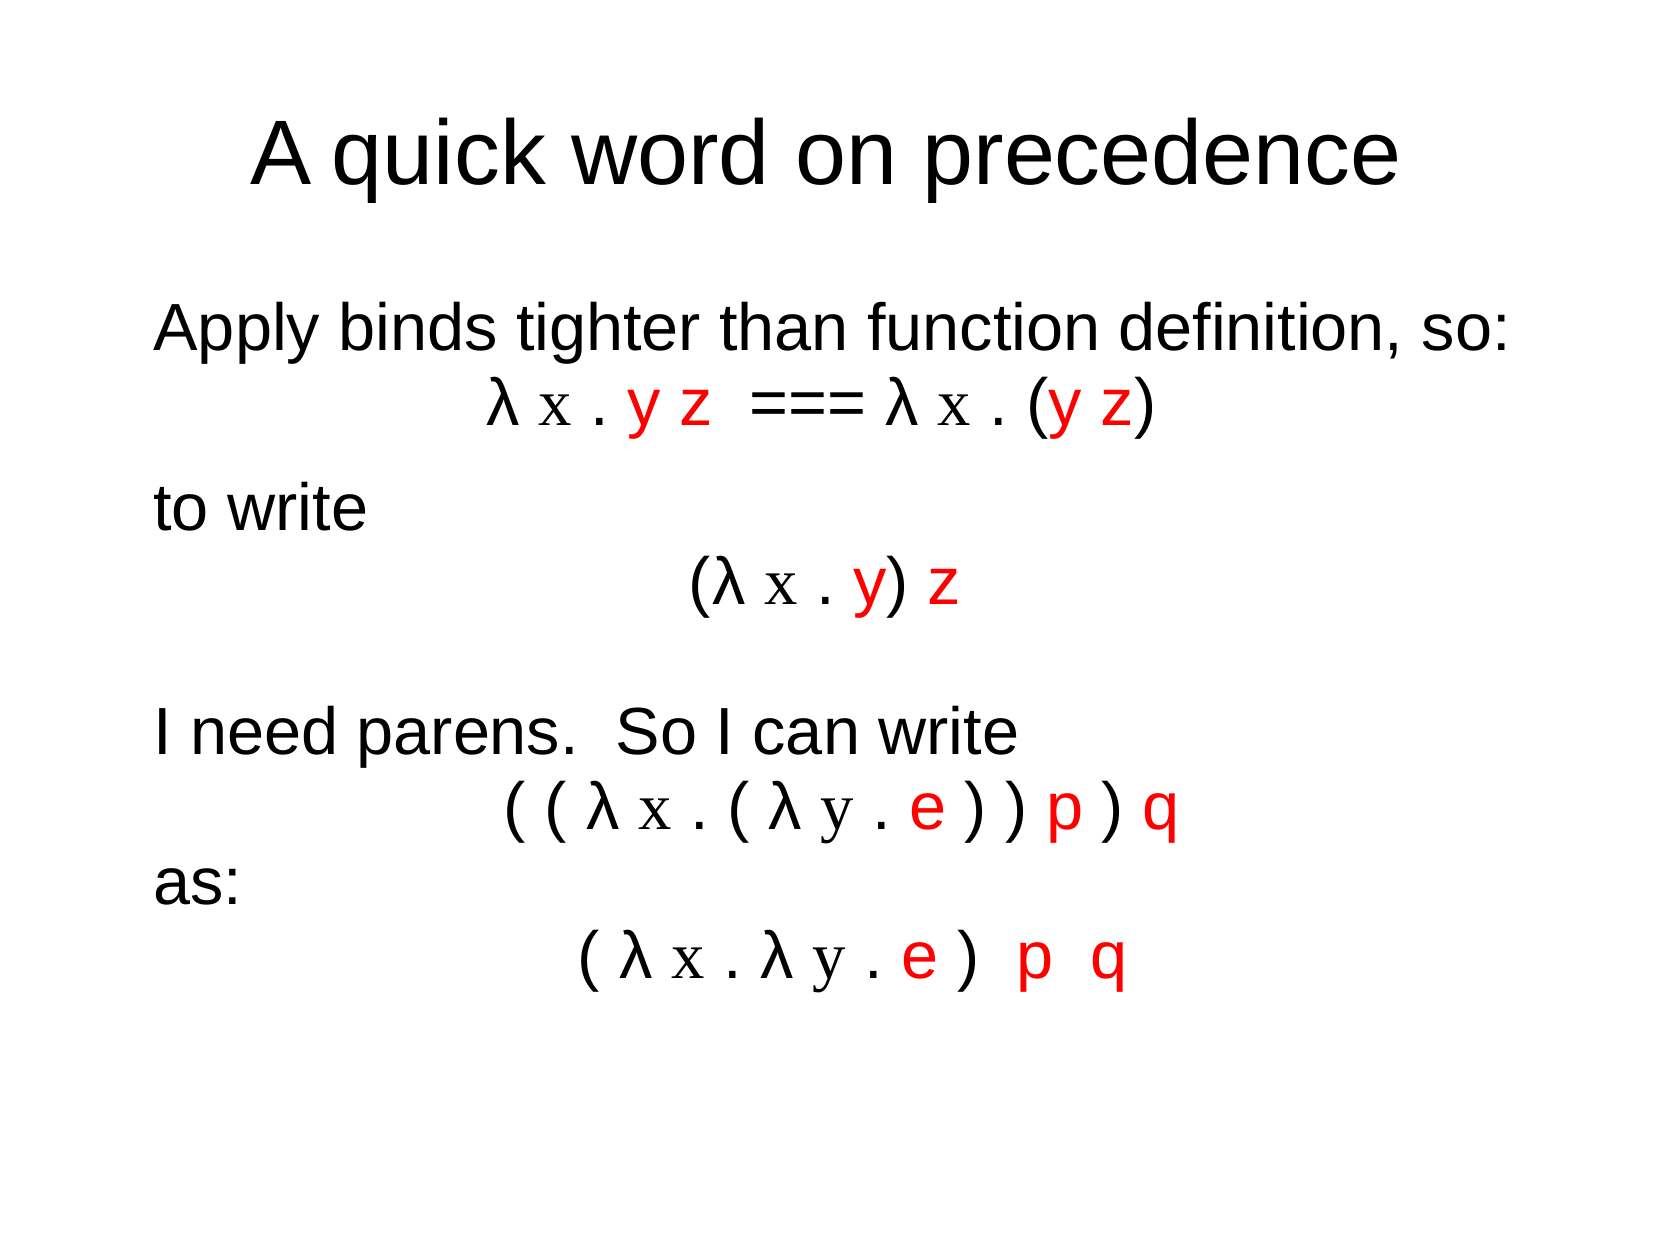

# A quick word on precedence
Apply binds tighter than function definition, so:
 λ x . y z === λ x . (y z)
to write
 (λ x . y) z
I need parens. So I can write
 ( ( λ x . ( λ y . e ) ) p ) q
as:
 ( λ x . λ y . e ) p q